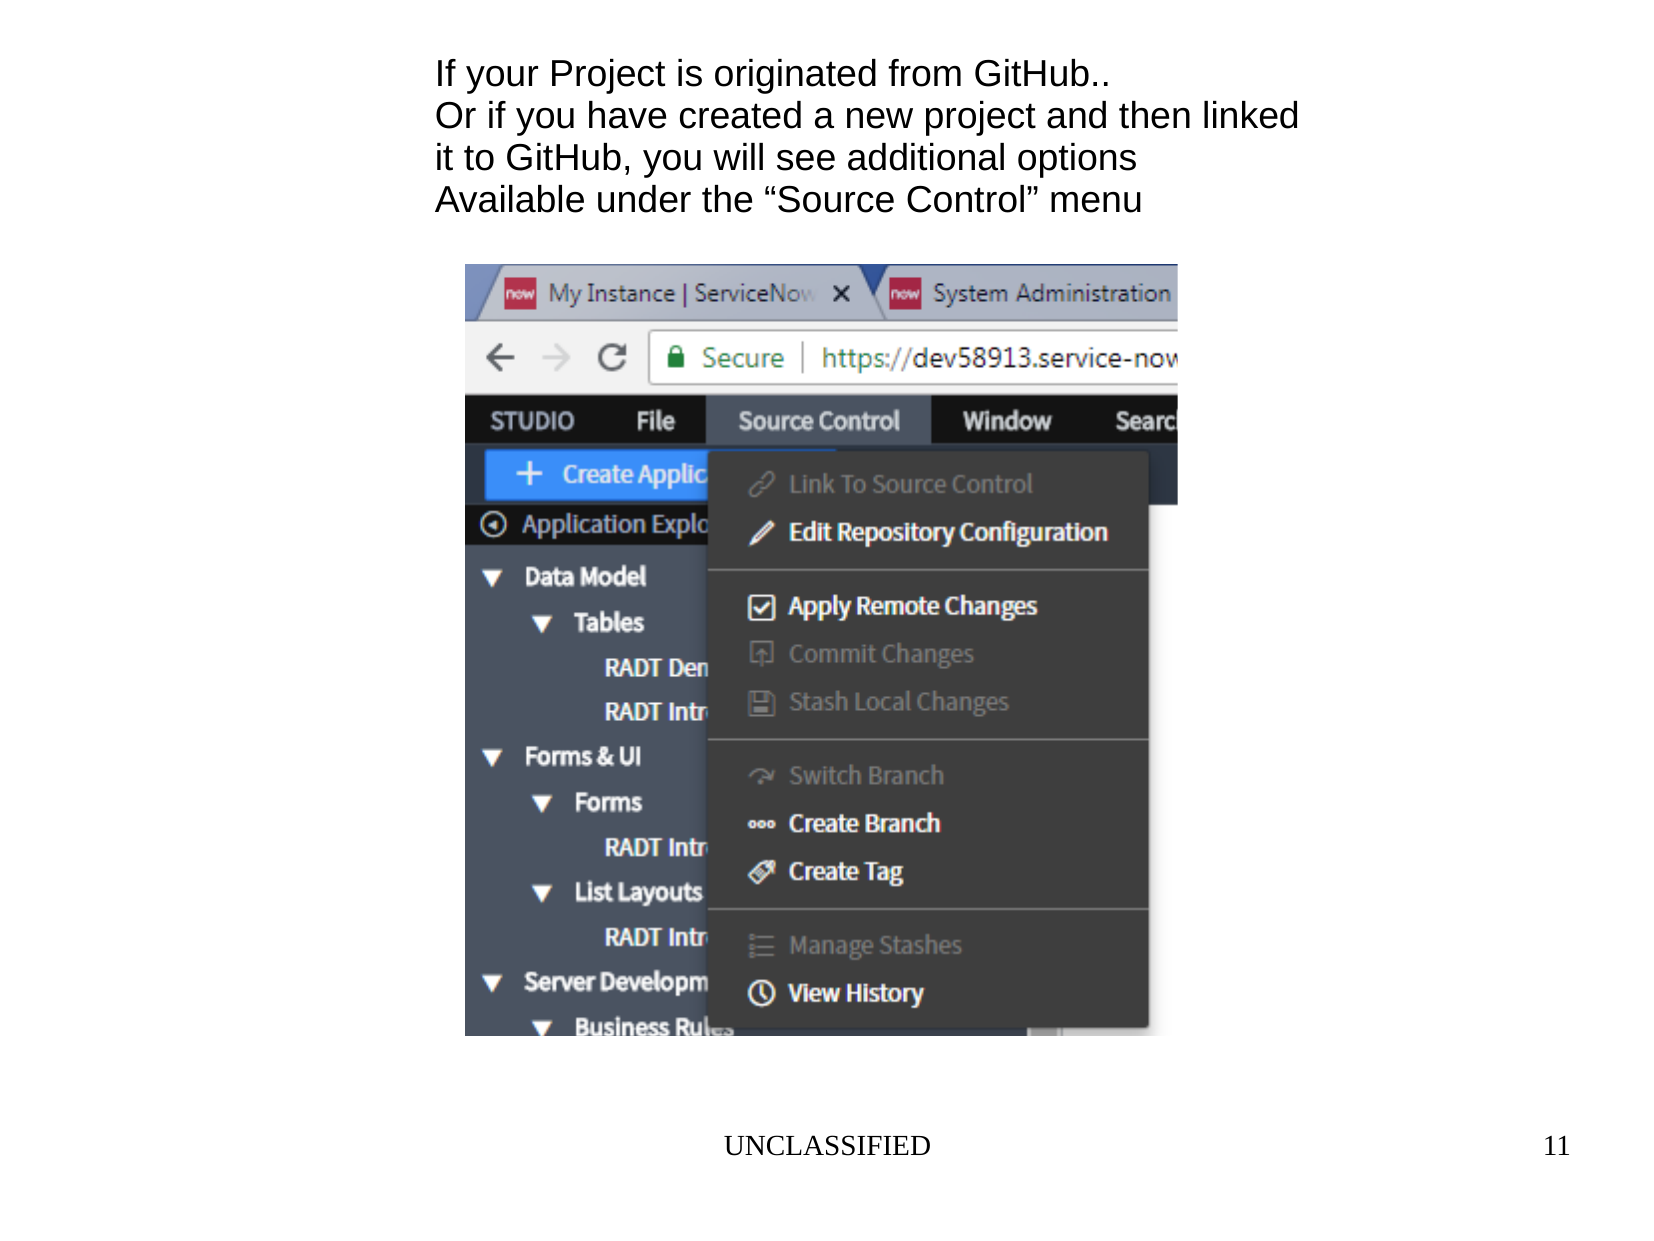

If your Project is originated from GitHub..
Or if you have created a new project and then linked it to GitHub, you will see additional options
Available under the “Source Control” menu
UNCLASSIFIED
11